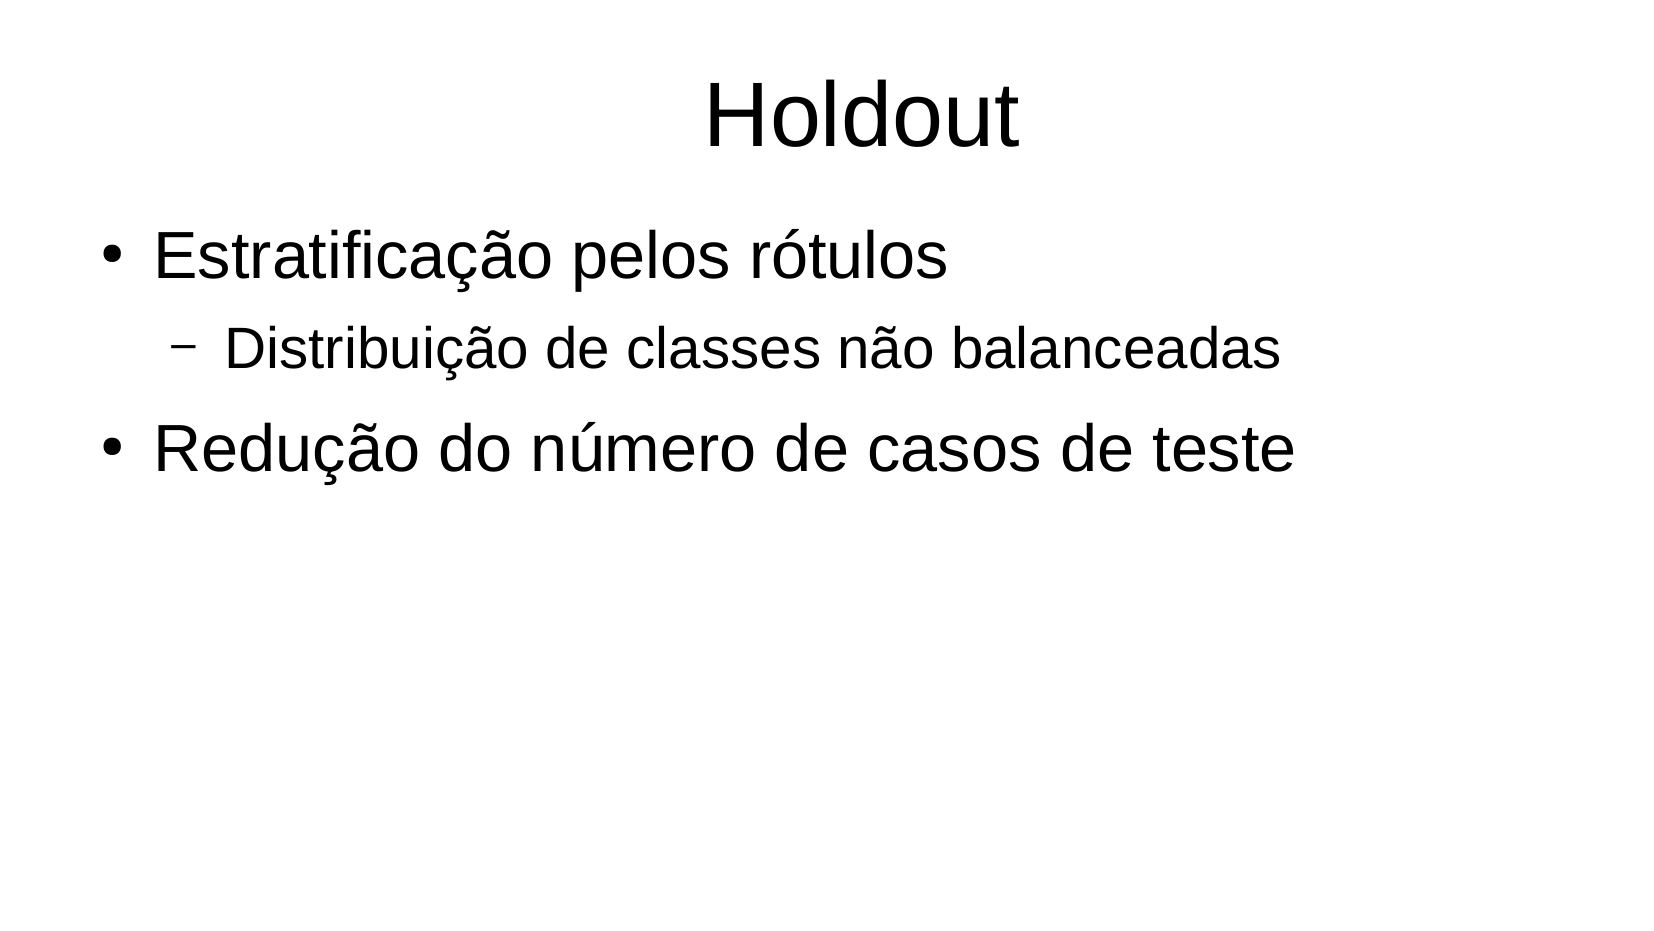

# Holdout
Estratificação pelos rótulos
Distribuição de classes não balanceadas
Redução do número de casos de teste